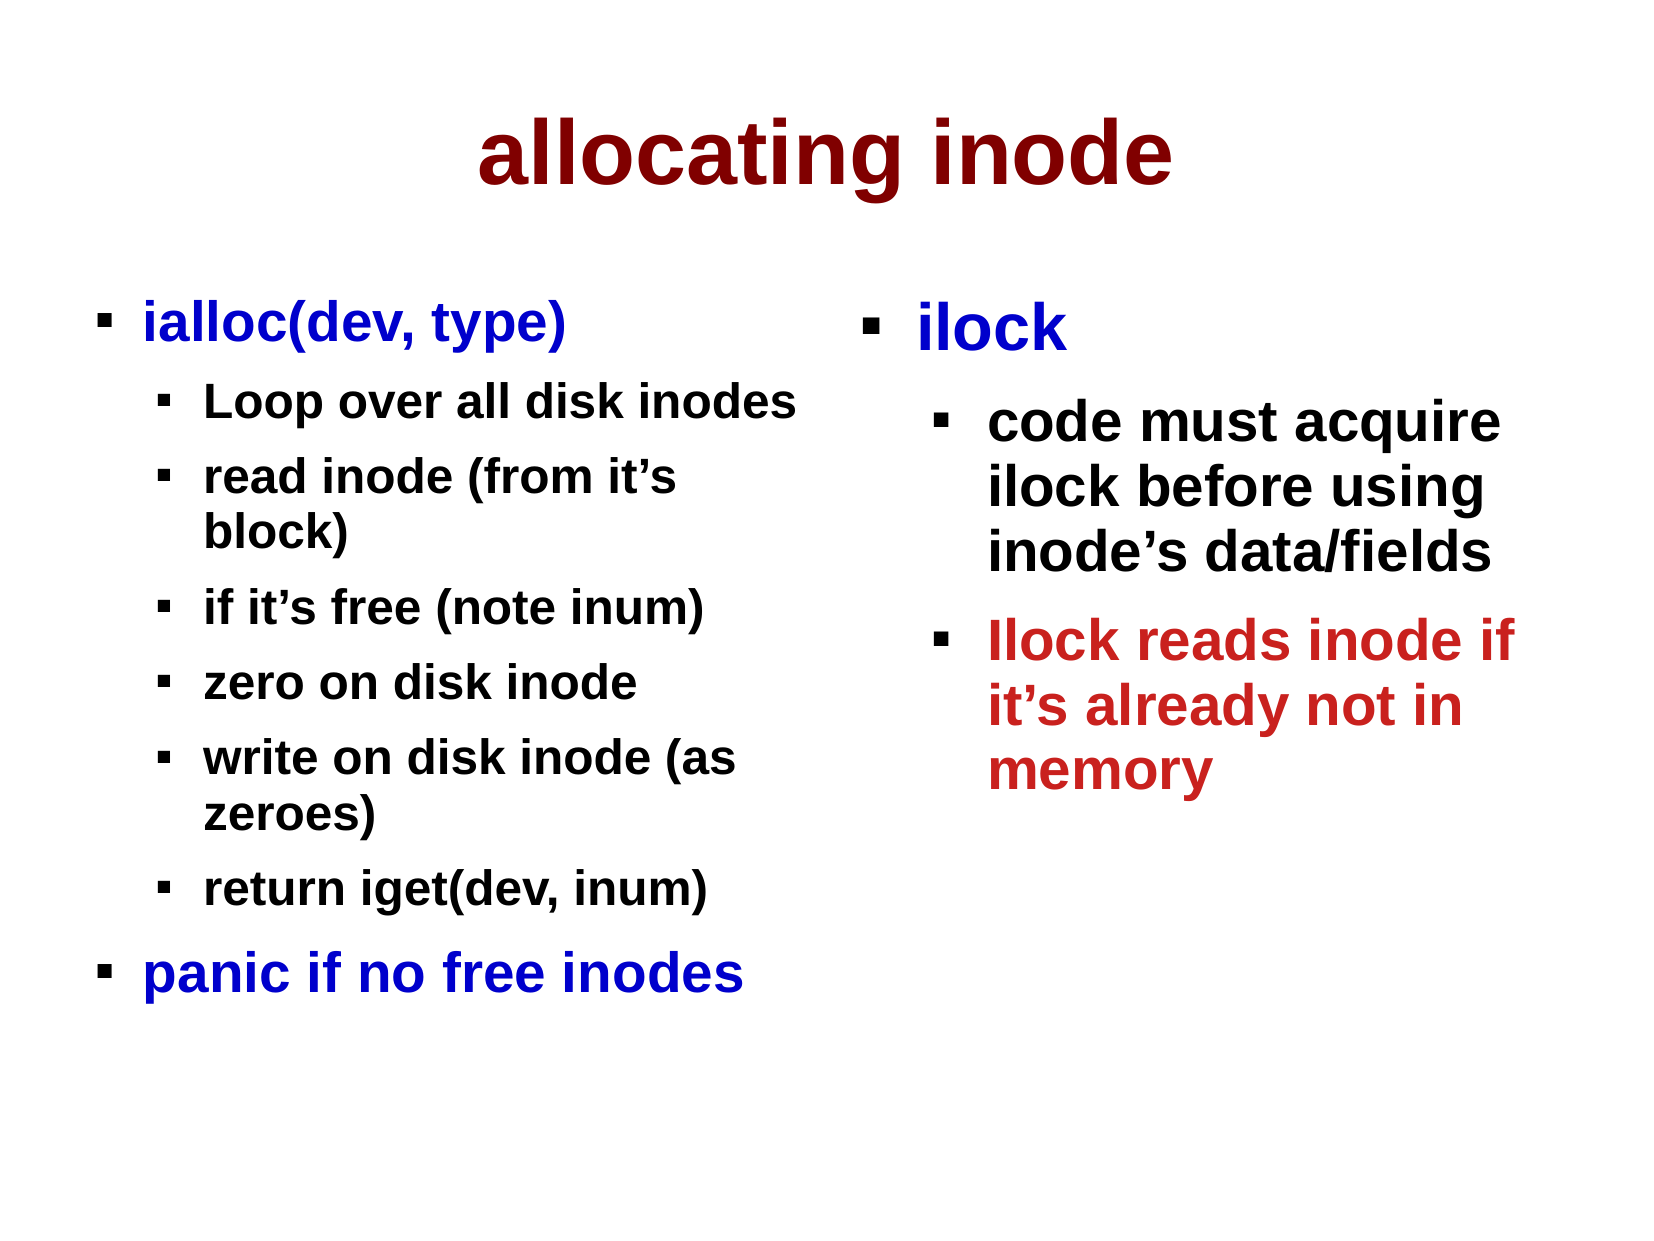

# allocating inode
ialloc(dev, type)
Loop over all disk inodes
read inode (from it’s block)
if it’s free (note inum)
zero on disk inode
write on disk inode (as zeroes)
return iget(dev, inum)
panic if no free inodes
ilock
code must acquire ilock before using inode’s data/fields
Ilock reads inode if it’s already not in memory